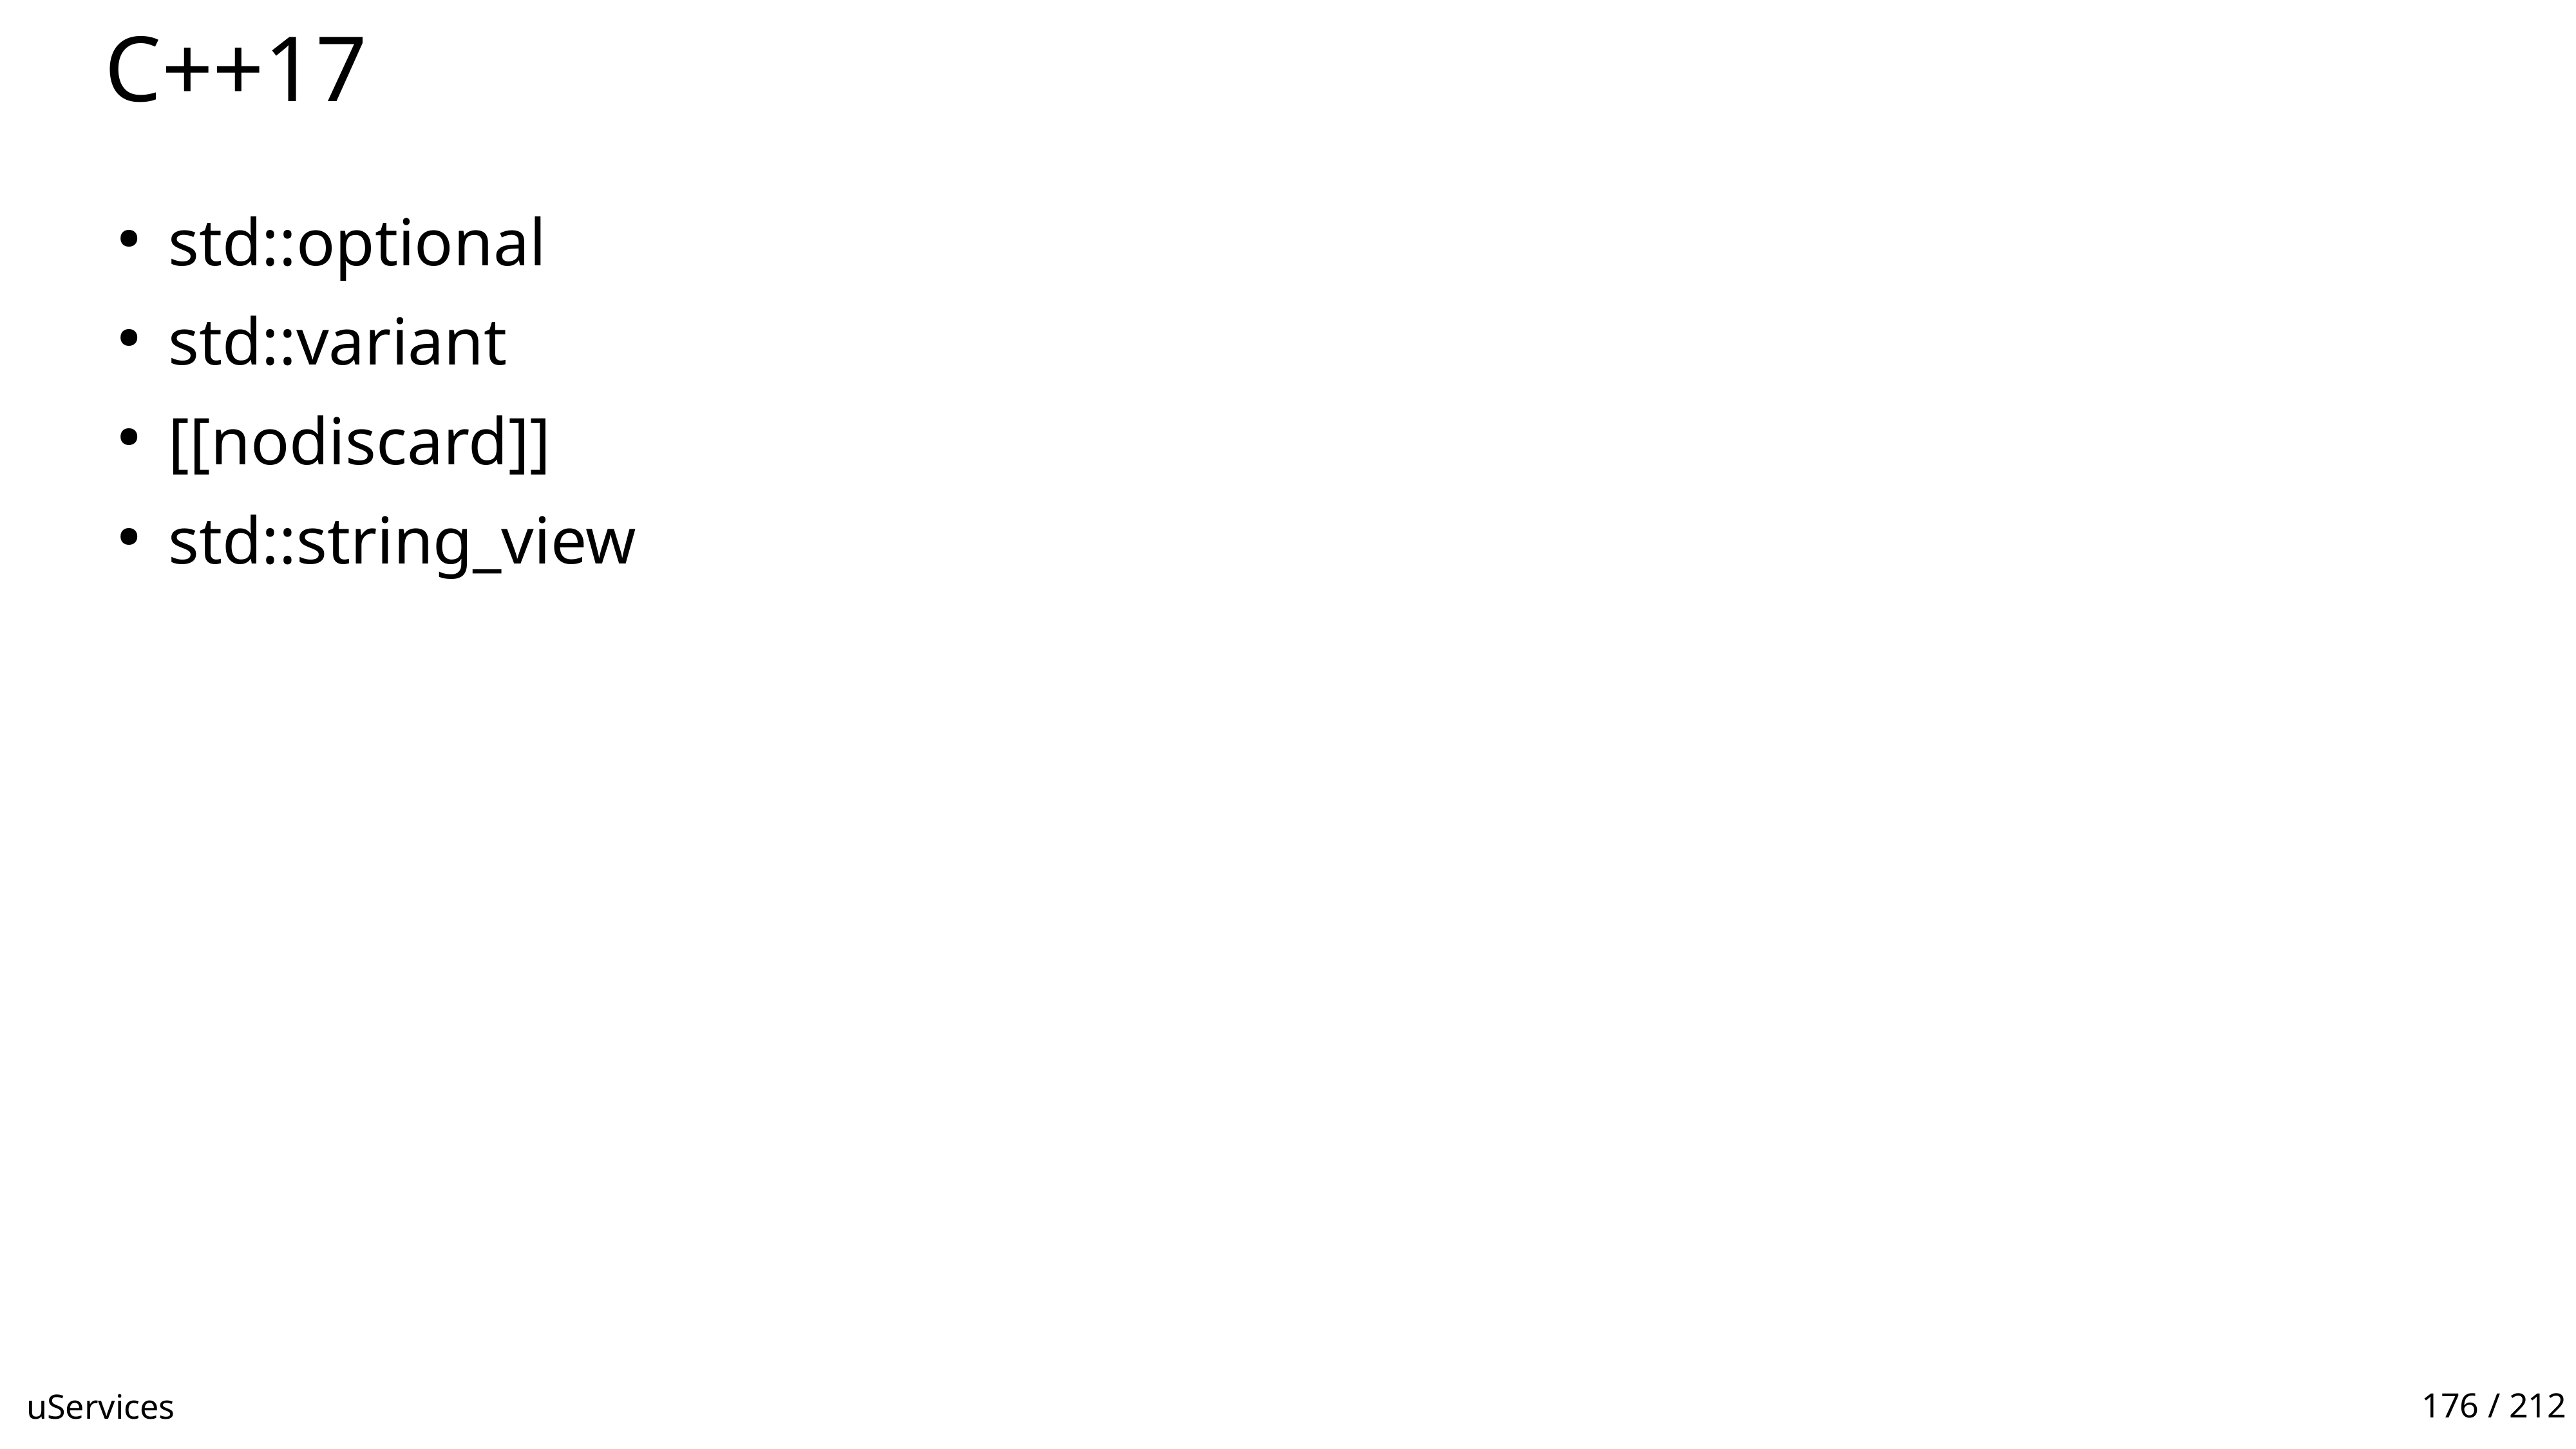

C++17
# std::optional
 std::variant
 [[nodiscard]]
 std::string_view
uServices